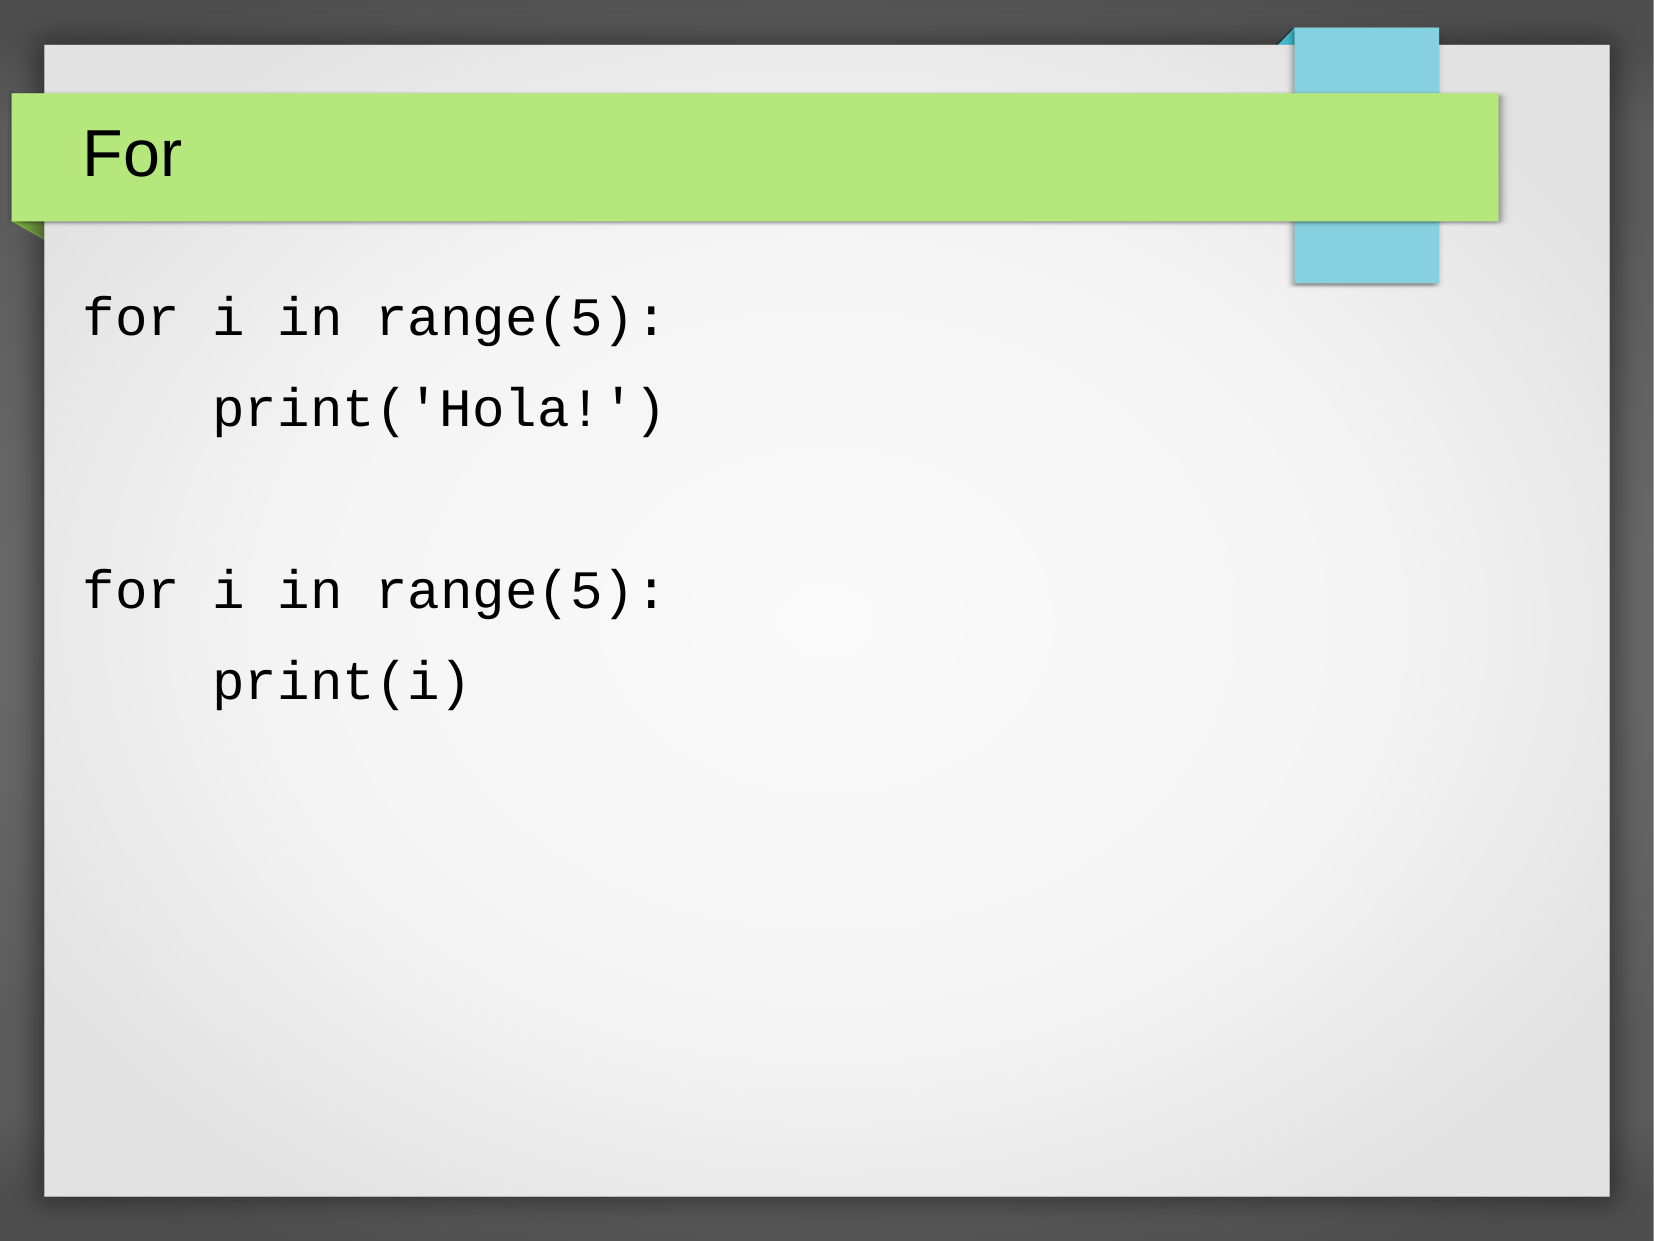

# For
for i in range(5):
 print('Hola!')
for i in range(5):
 print(i)